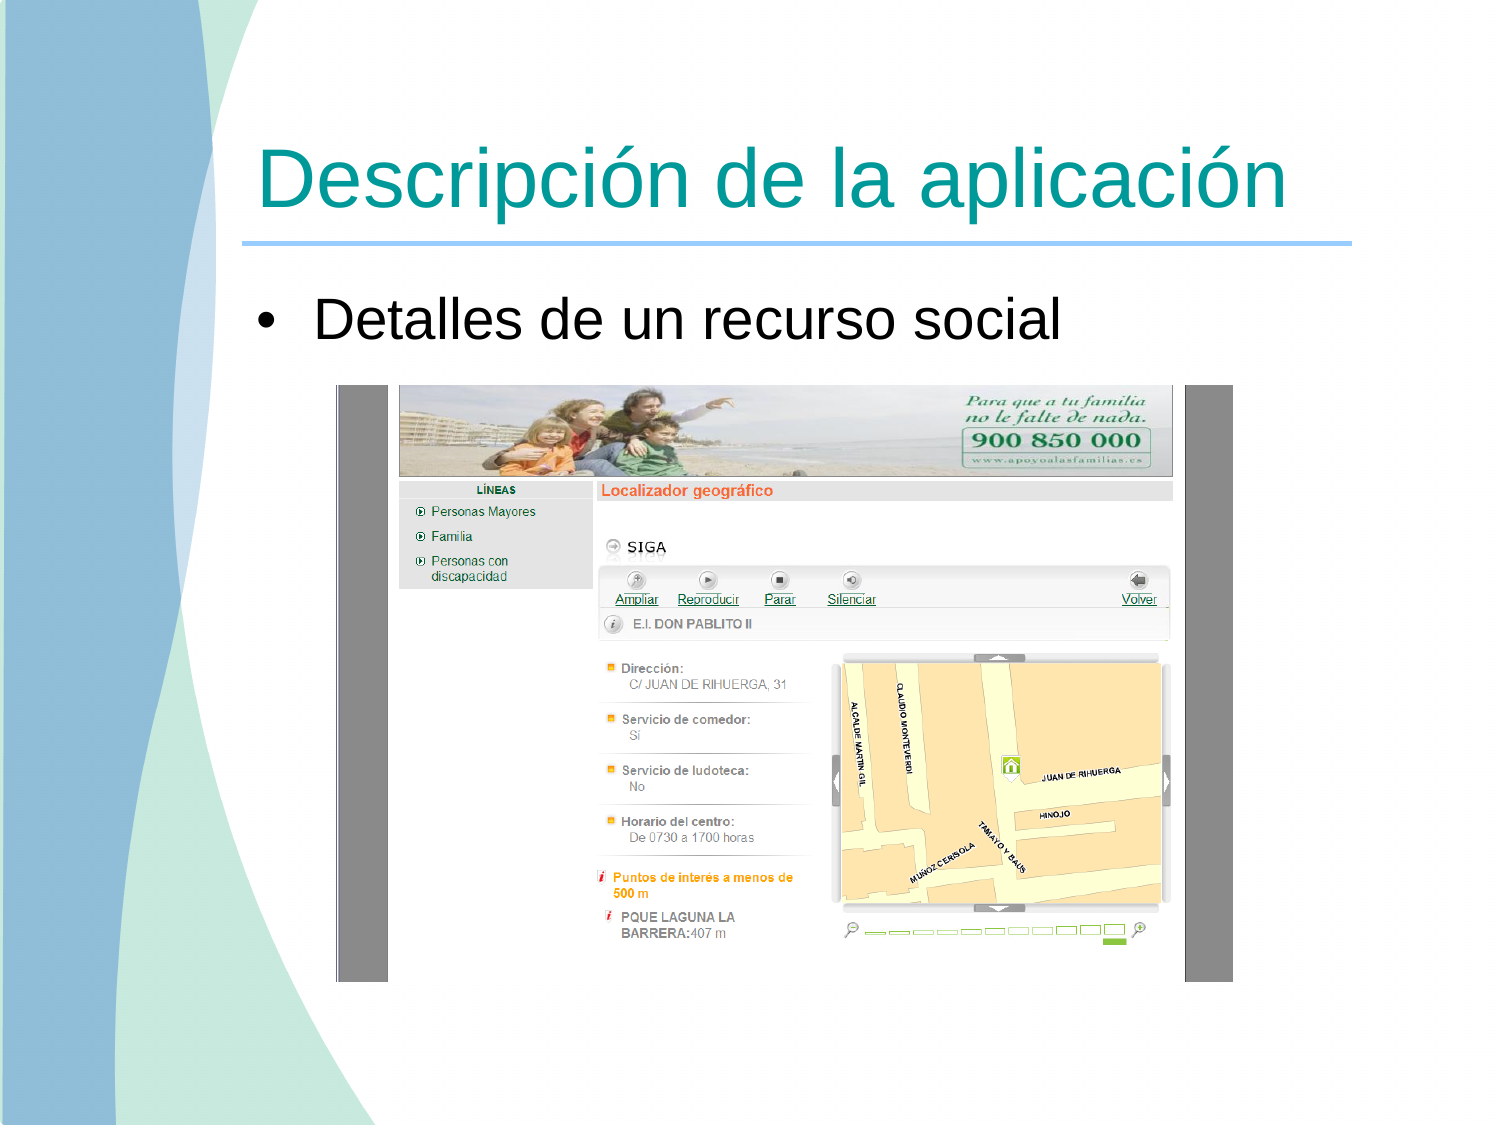

# Descripción de la aplicación
Detalles de un recurso social